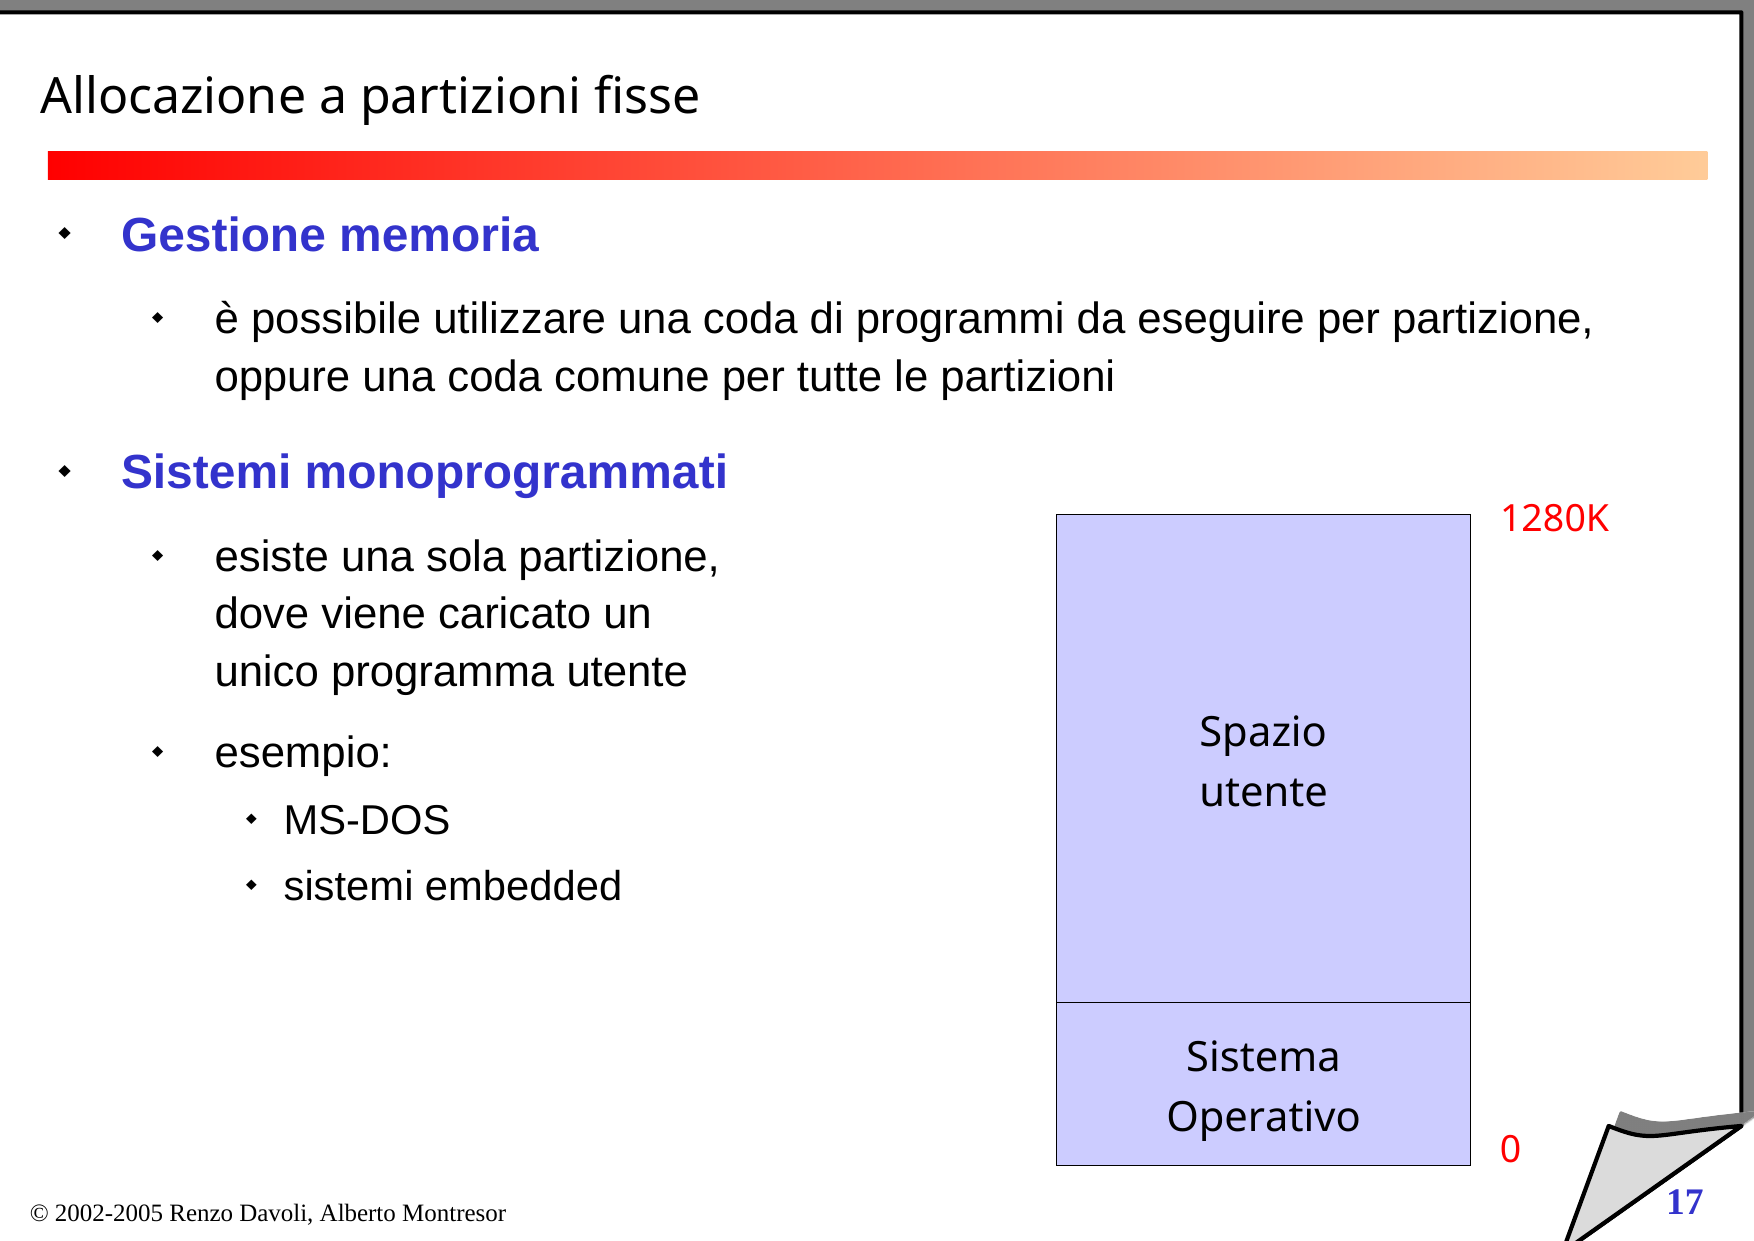

# Allocazione a partizioni fisse
Gestione memoria
è possibile utilizzare una coda di programmi da eseguire per partizione, oppure una coda comune per tutte le partizioni
Sistemi monoprogrammati
esiste una sola partizione,
dove viene caricato un
unico programma utente
esempio:
MS-DOS
sistemi embedded
1280K
Spazio
utente
Sistema
Operativo
0